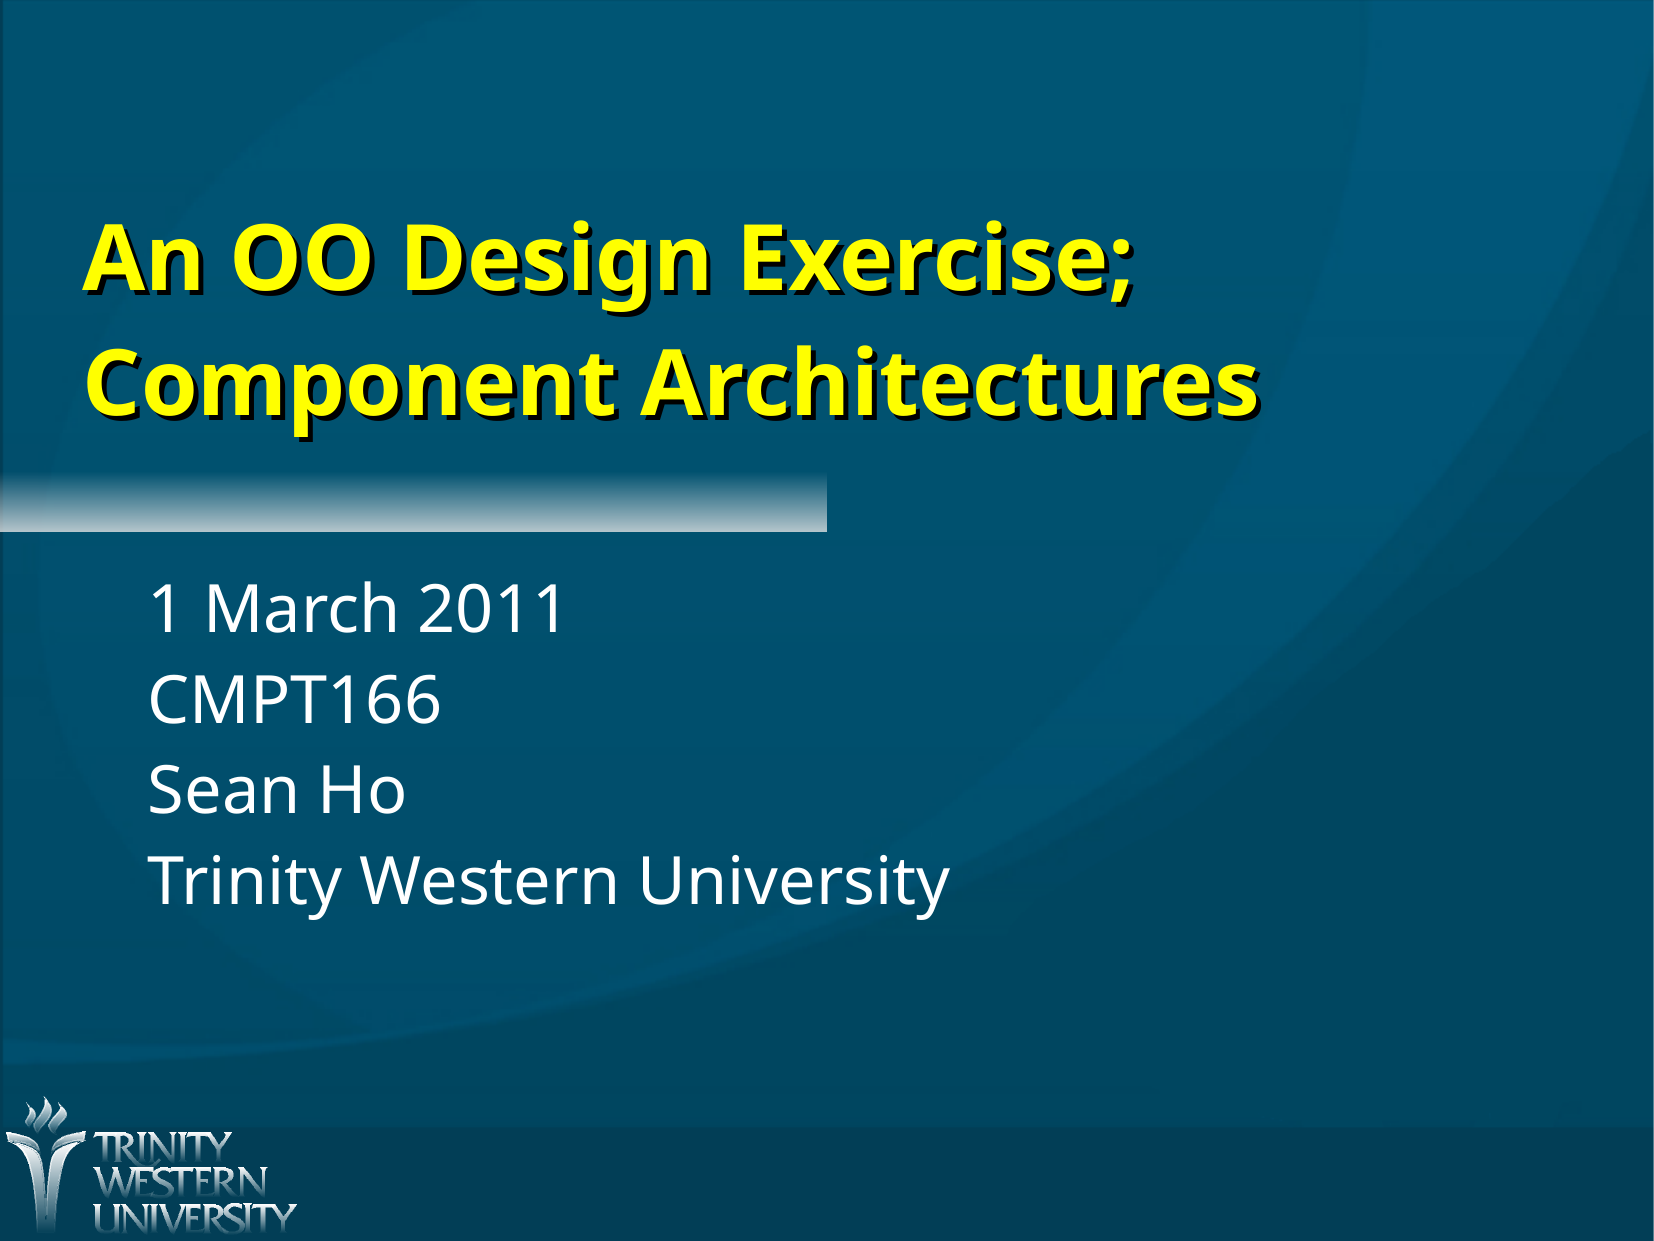

# An OO Design Exercise; Component Architectures
1 March 2011
CMPT166
Sean Ho
Trinity Western University